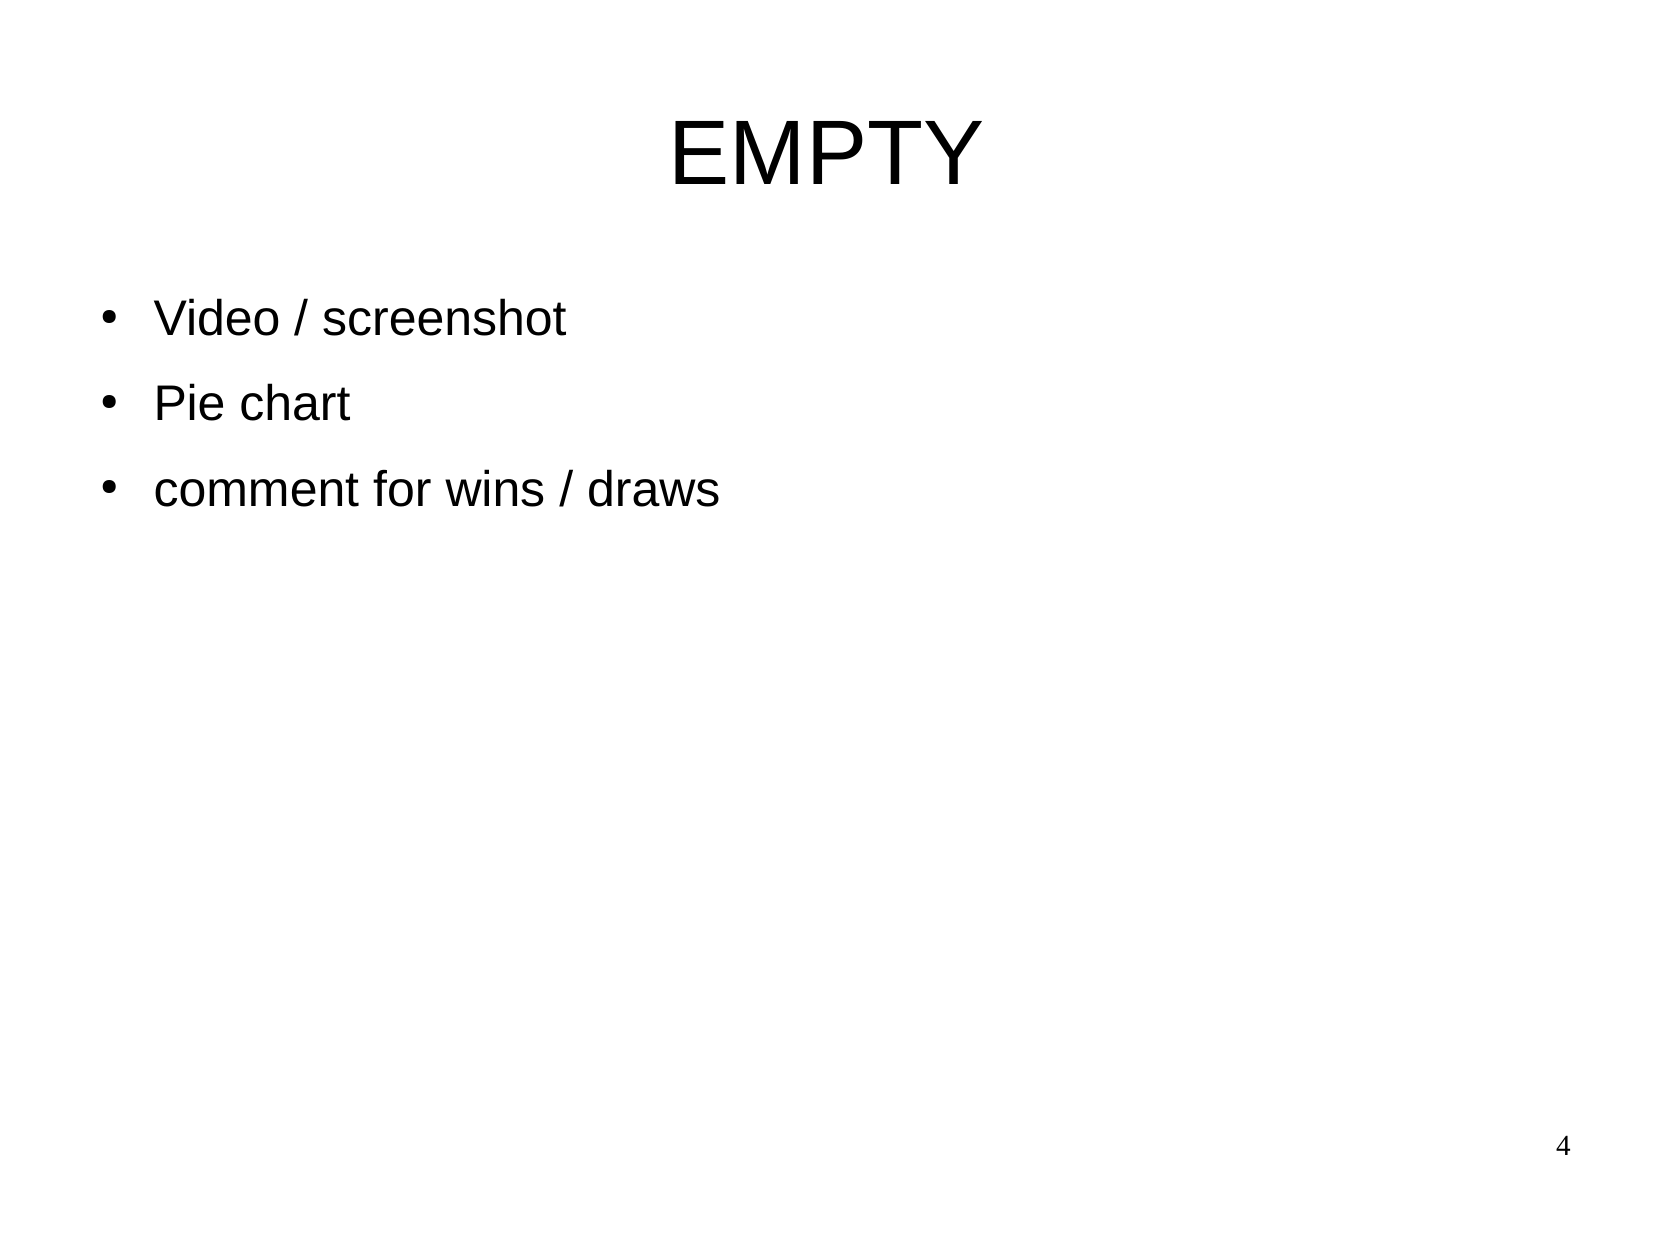

# EMPTY
Video / screenshot
Pie chart
comment for wins / draws
4